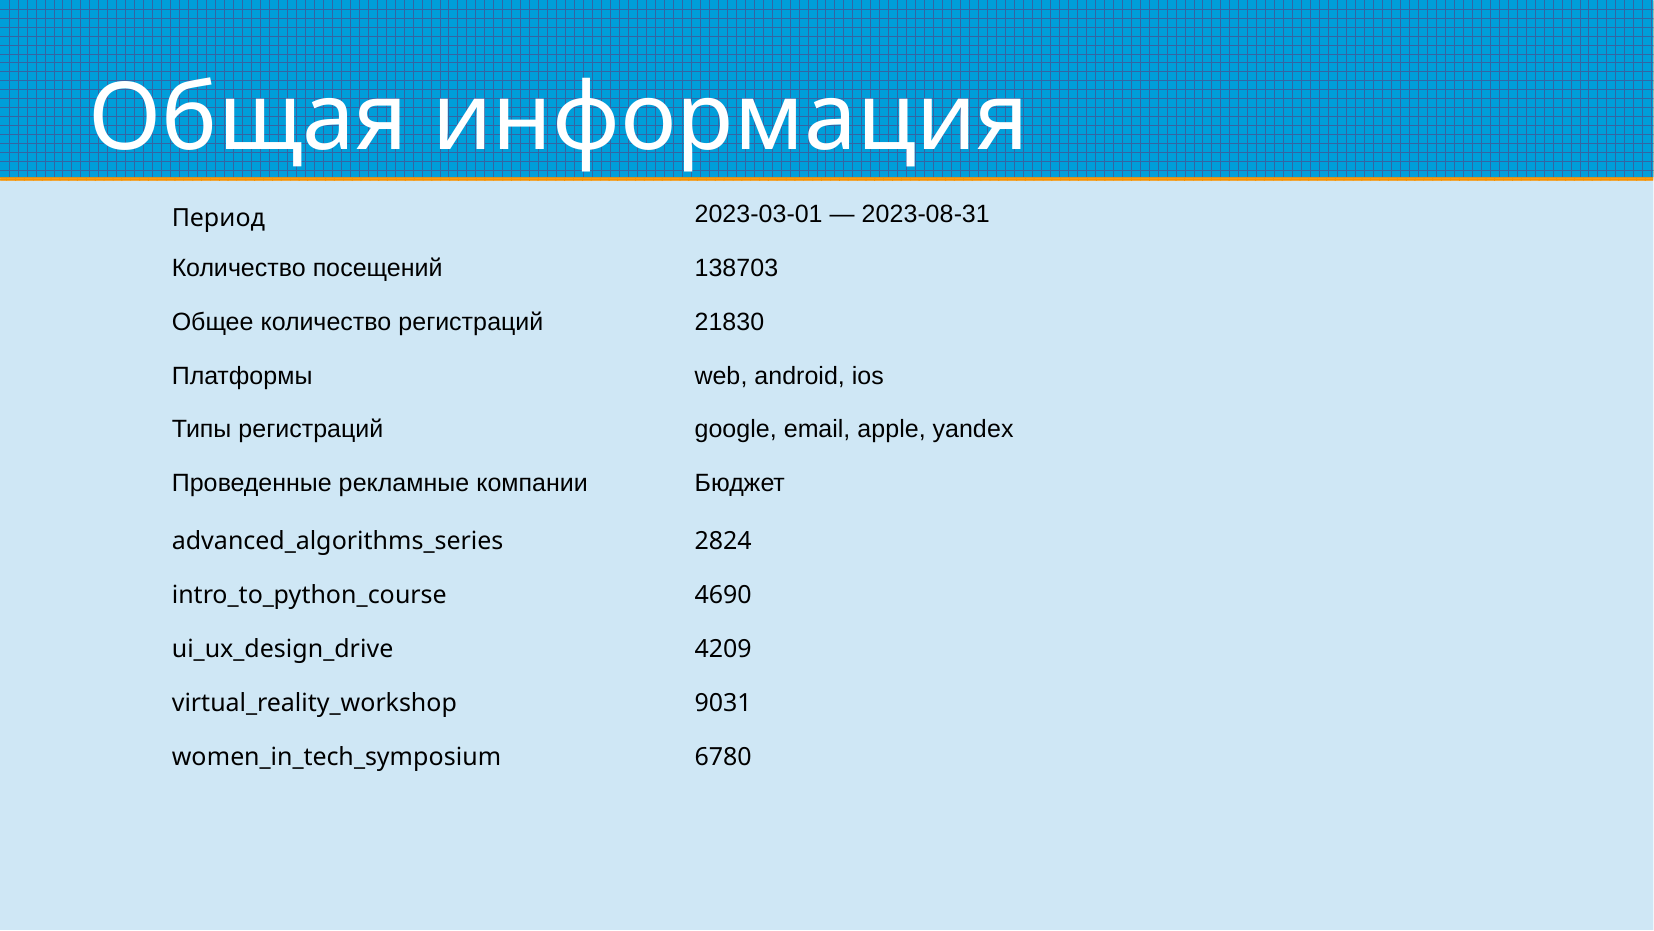

# Общая информация
| Период | 2023-03-01 — 2023-08-31 |
| --- | --- |
| Количество посещений | 138703 |
| Общее количество регистраций | 21830 |
| Платформы | web, android, ios |
| Типы регистраций | google, email, apple, yandex |
| Проведенные рекламные компании | Бюджет |
| advanced\_algorithms\_series | 2824 |
| intro\_to\_python\_course | 4690 |
| ui\_ux\_design\_drive | 4209 |
| virtual\_reality\_workshop | 9031 |
| women\_in\_tech\_symposium | 6780 |